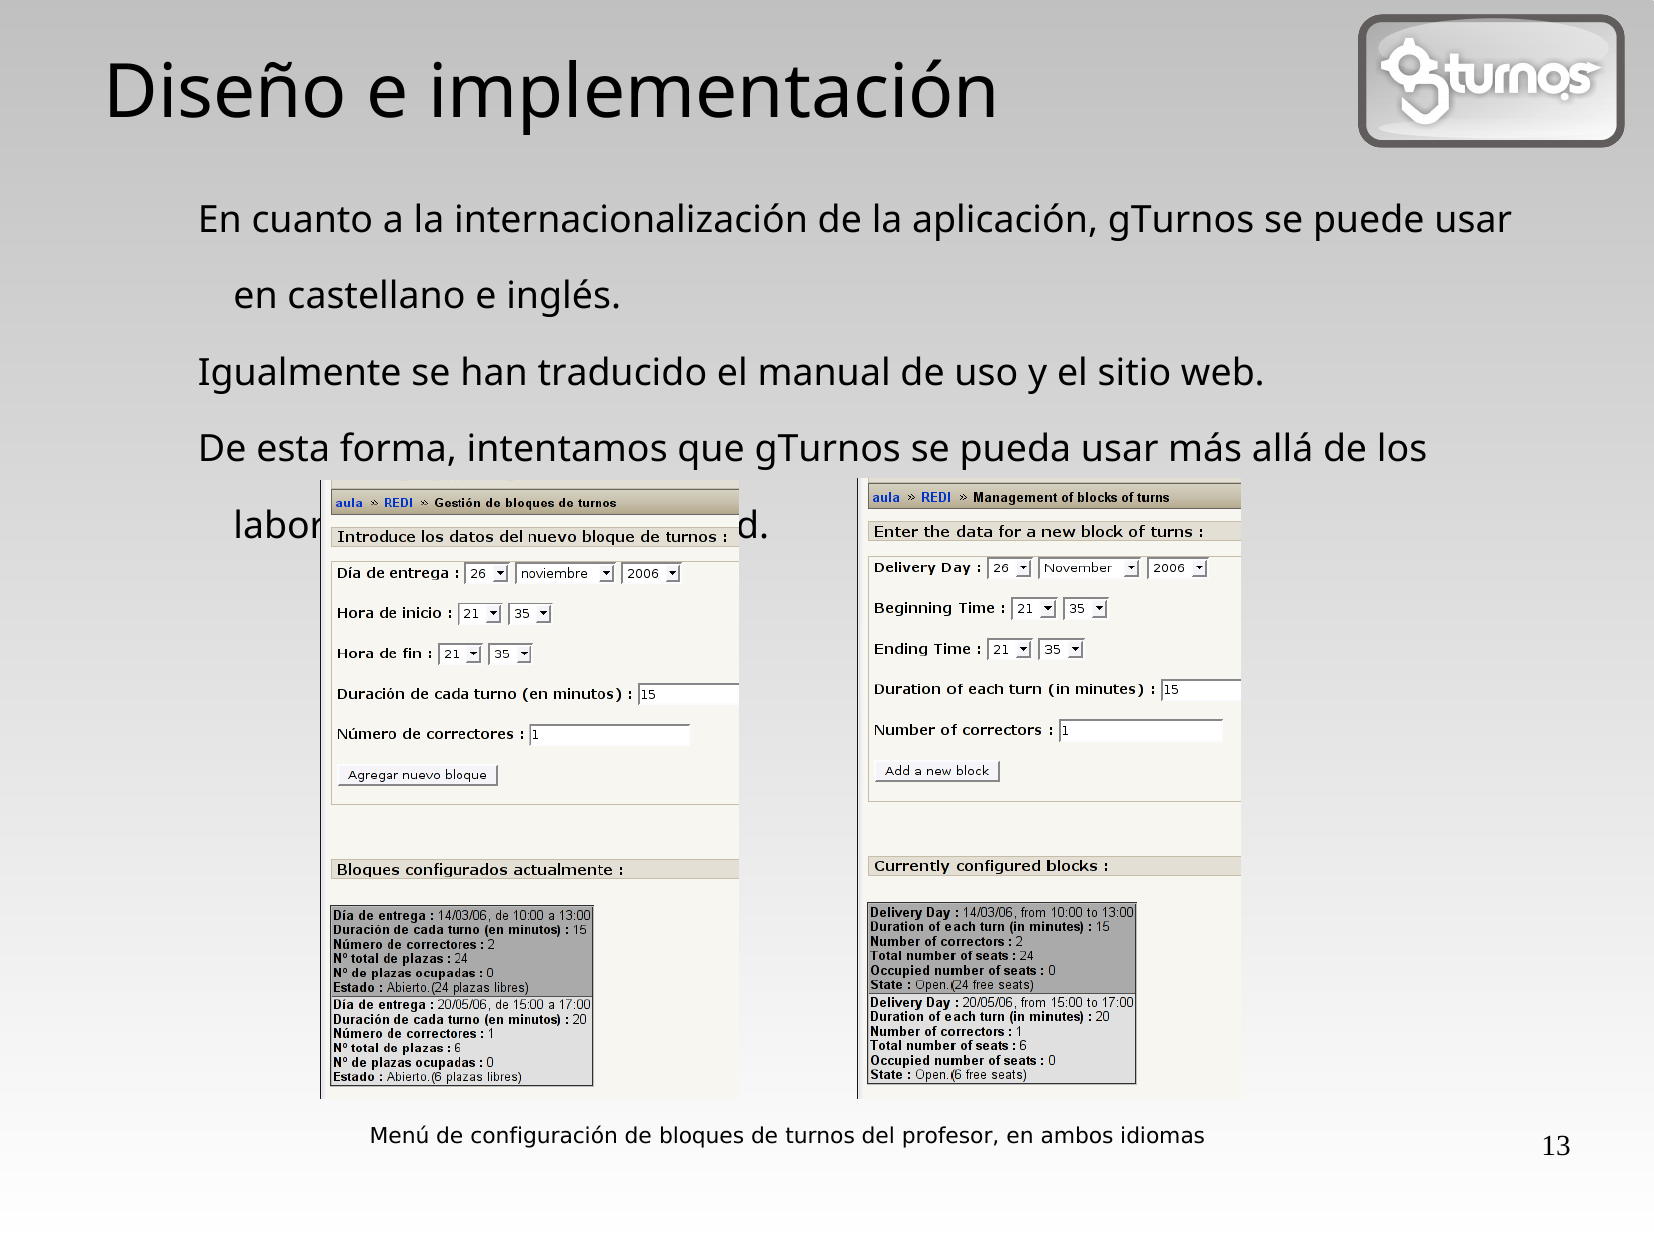

Diseño e implementación
En cuanto a la internacionalización de la aplicación, gTurnos se puede usar en castellano e inglés.
Igualmente se han traducido el manual de uso y el sitio web.
De esta forma, intentamos que gTurnos se pueda usar más allá de los laboratorios de la universidad.
Menú de configuración de bloques de turnos del profesor, en ambos idiomas
13